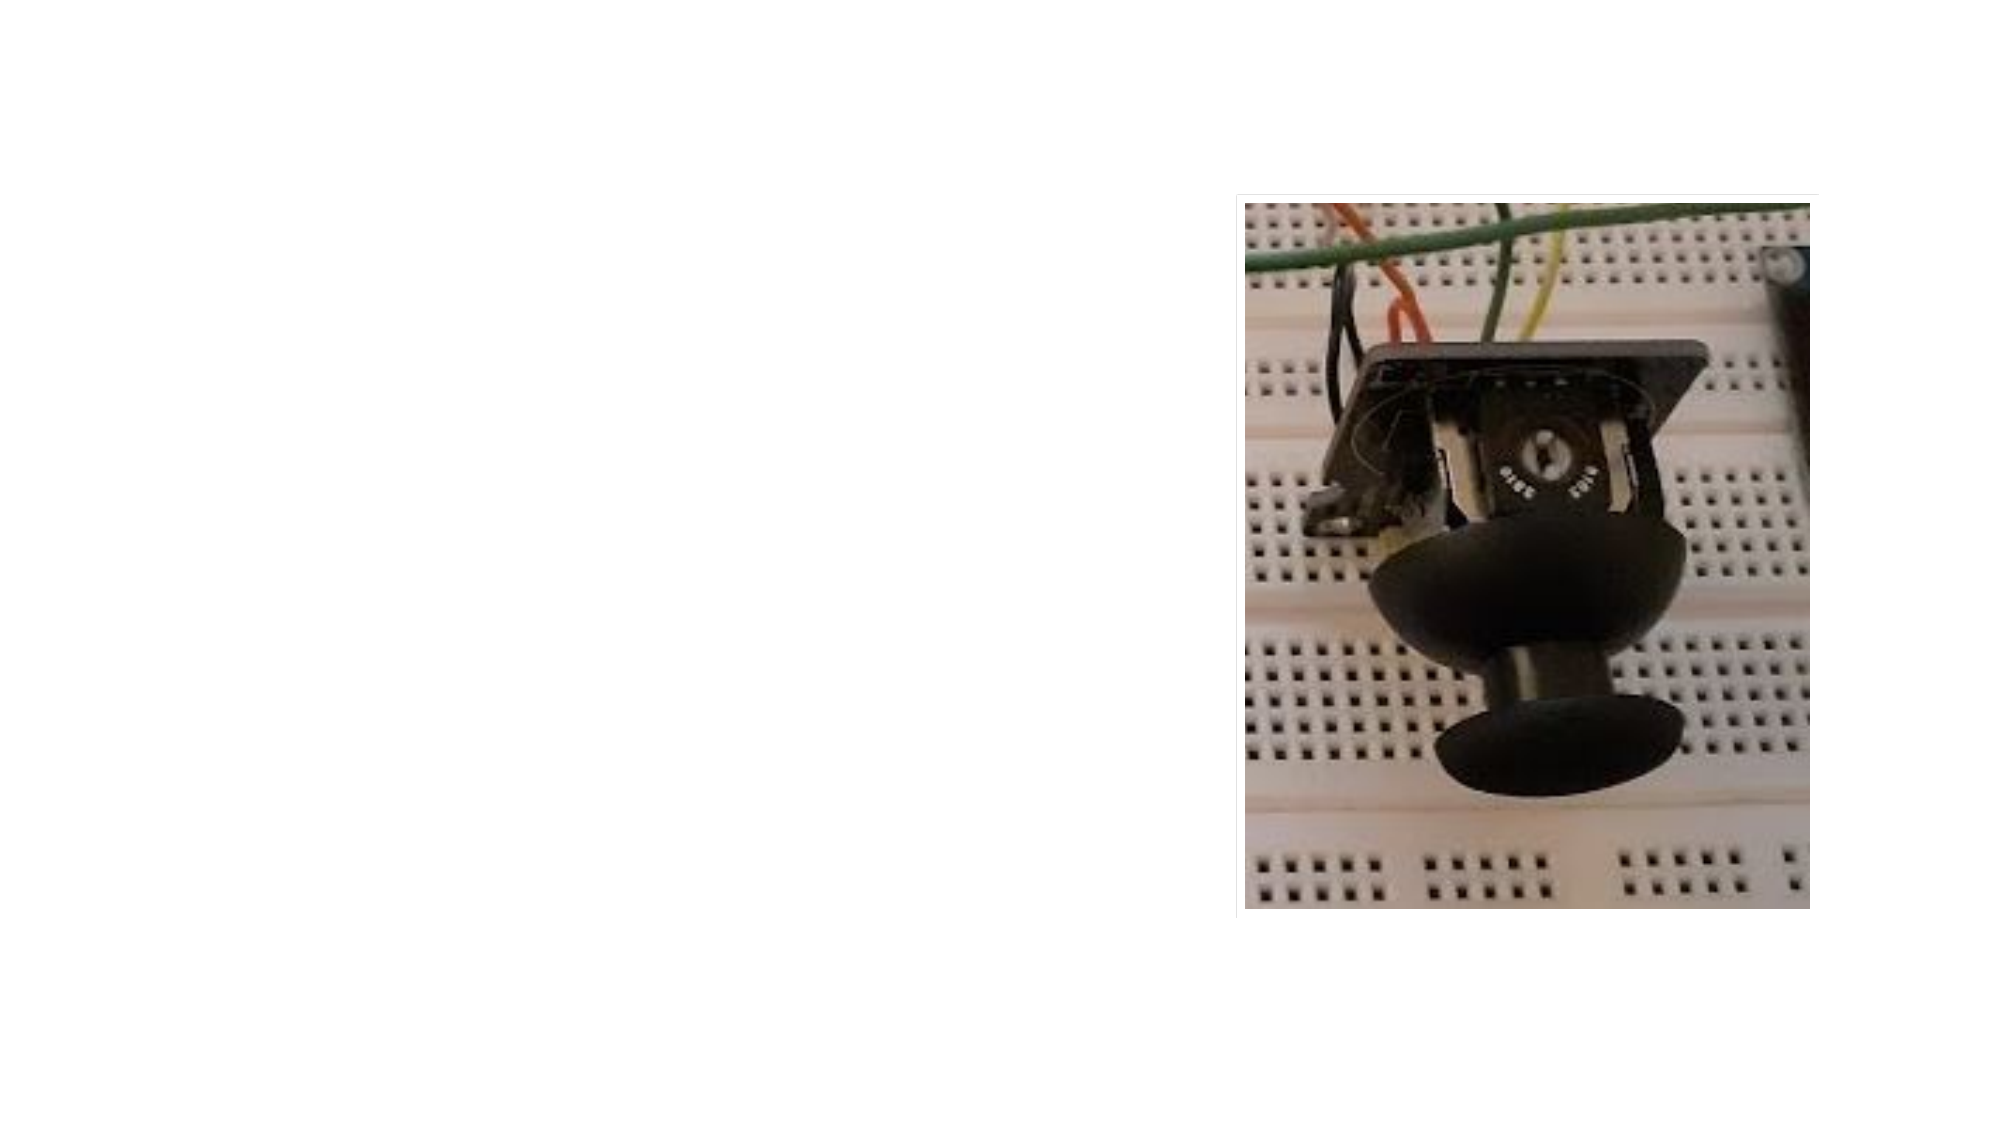

# joystick
As expected, the spaceship is controlled by a joystick
We didn’t have special cables for the joystick, and we didn’t want to bend the pins, so we inserted the joystick vertically to the board and it is very unstable.
That means that this game is not for hardcore gamers
That affects also the Y-axis of the joystick as we had to reverse the readings to make it work vertical, (up is down and down is up). The x-axis is not effected by the configuration.